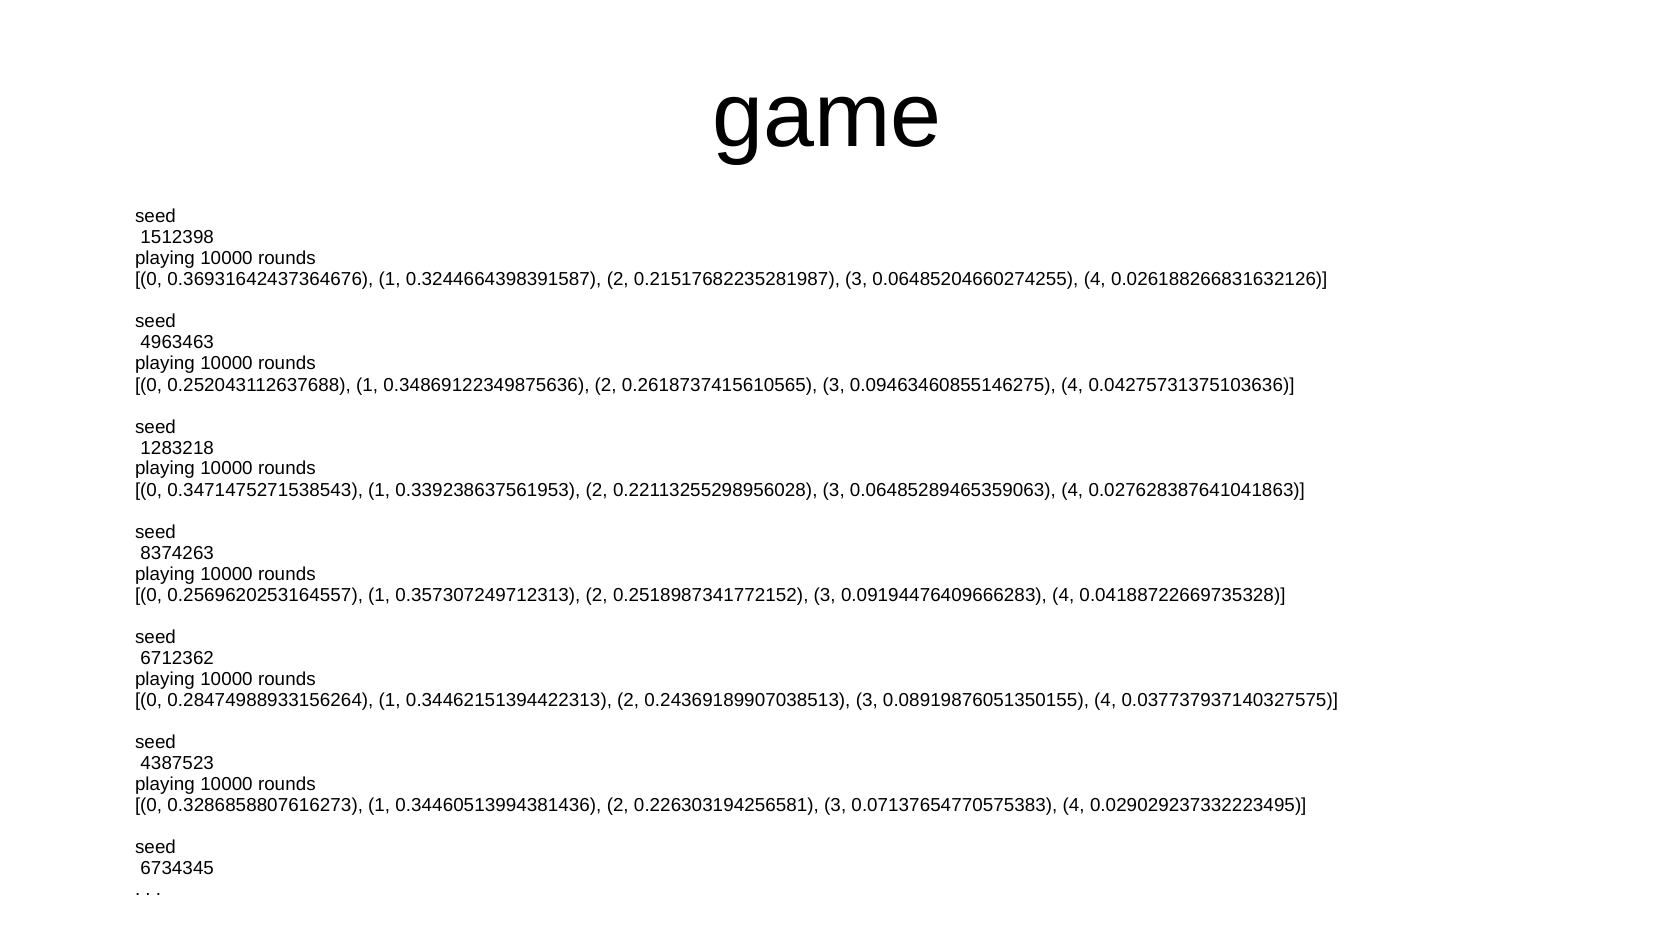

# game
seed
 1512398
playing 10000 rounds
[(0, 0.36931642437364676), (1, 0.3244664398391587), (2, 0.21517682235281987), (3, 0.06485204660274255), (4, 0.026188266831632126)]
seed
 4963463
playing 10000 rounds
[(0, 0.252043112637688), (1, 0.34869122349875636), (2, 0.2618737415610565), (3, 0.09463460855146275), (4, 0.04275731375103636)]
seed
 1283218
playing 10000 rounds
[(0, 0.3471475271538543), (1, 0.339238637561953), (2, 0.22113255298956028), (3, 0.06485289465359063), (4, 0.027628387641041863)]
seed
 8374263
playing 10000 rounds
[(0, 0.2569620253164557), (1, 0.357307249712313), (2, 0.2518987341772152), (3, 0.09194476409666283), (4, 0.04188722669735328)]
seed
 6712362
playing 10000 rounds
[(0, 0.28474988933156264), (1, 0.34462151394422313), (2, 0.24369189907038513), (3, 0.08919876051350155), (4, 0.037737937140327575)]
seed
 4387523
playing 10000 rounds
[(0, 0.3286858807616273), (1, 0.34460513994381436), (2, 0.226303194256581), (3, 0.07137654770575383), (4, 0.029029237332223495)]
seed
 6734345
. . .